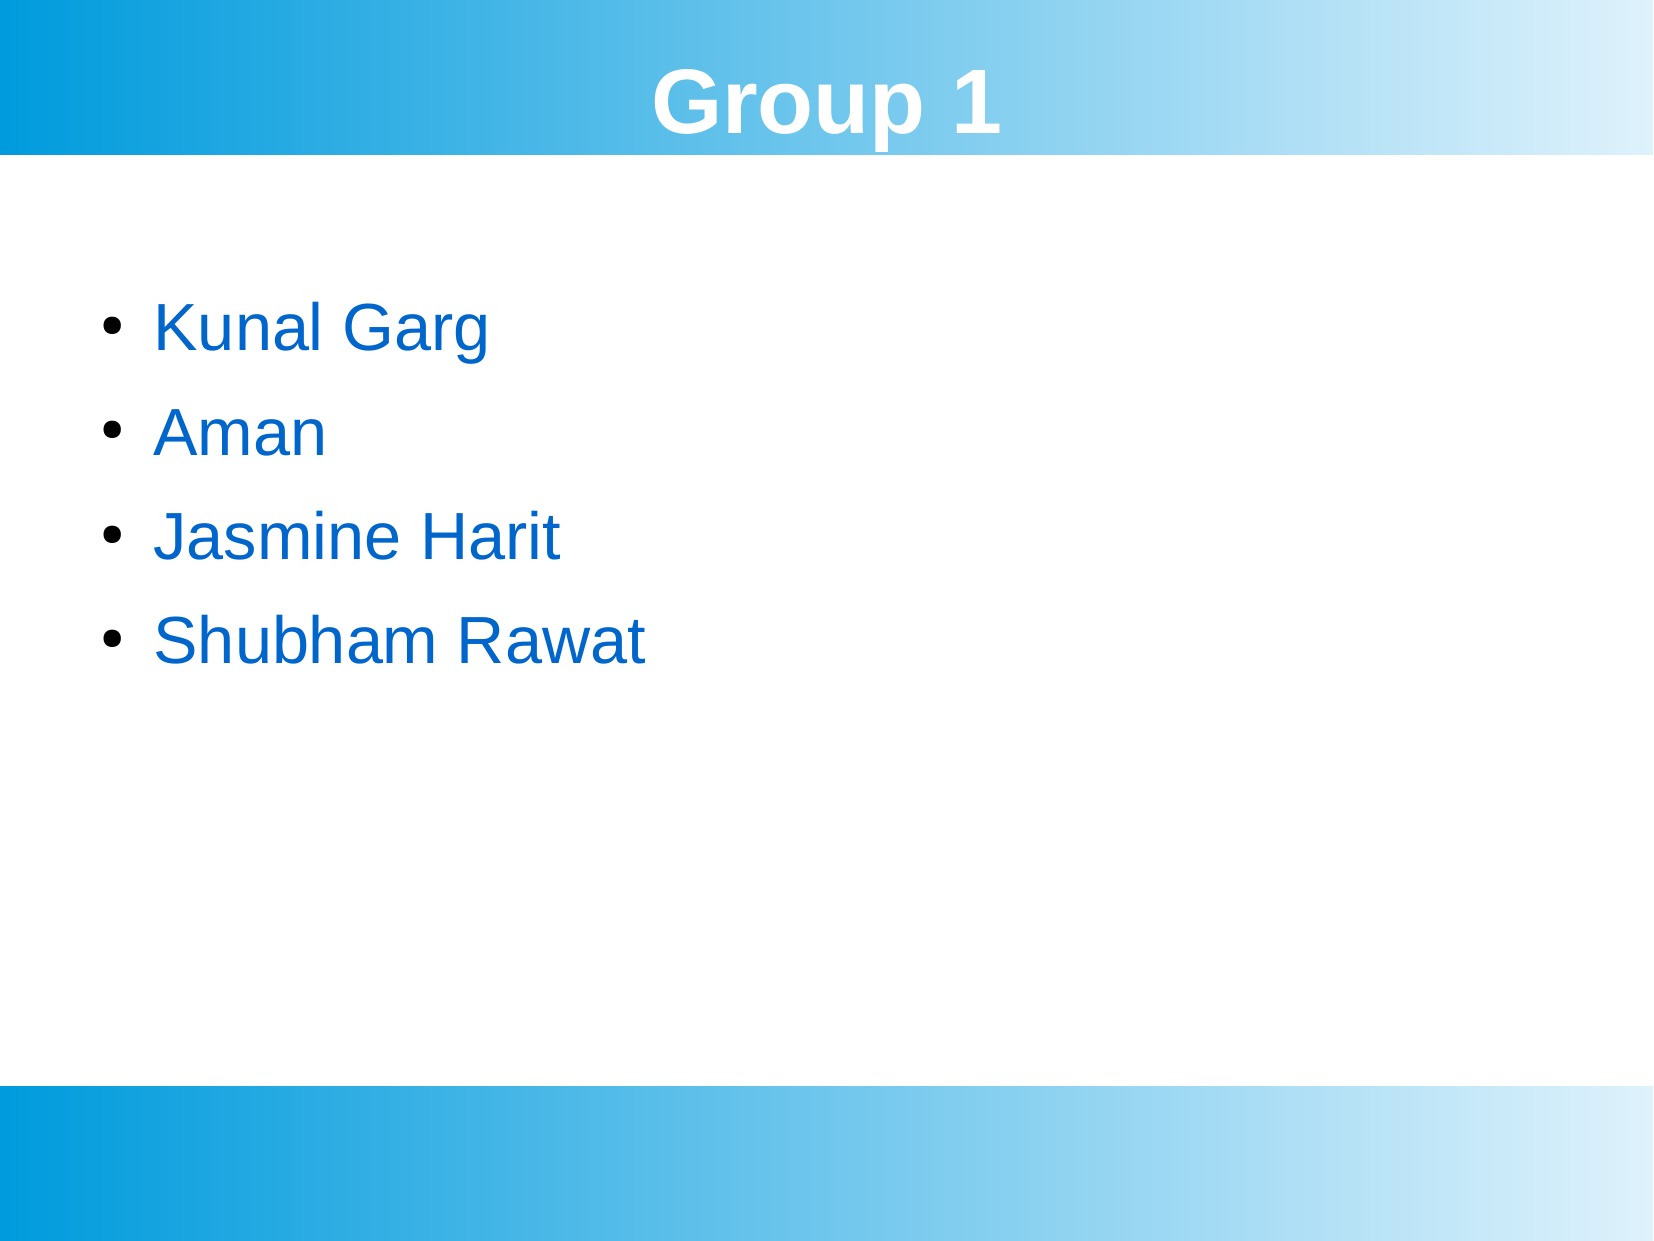

# Group 1
Kunal Garg
Aman
Jasmine Harit
Shubham Rawat